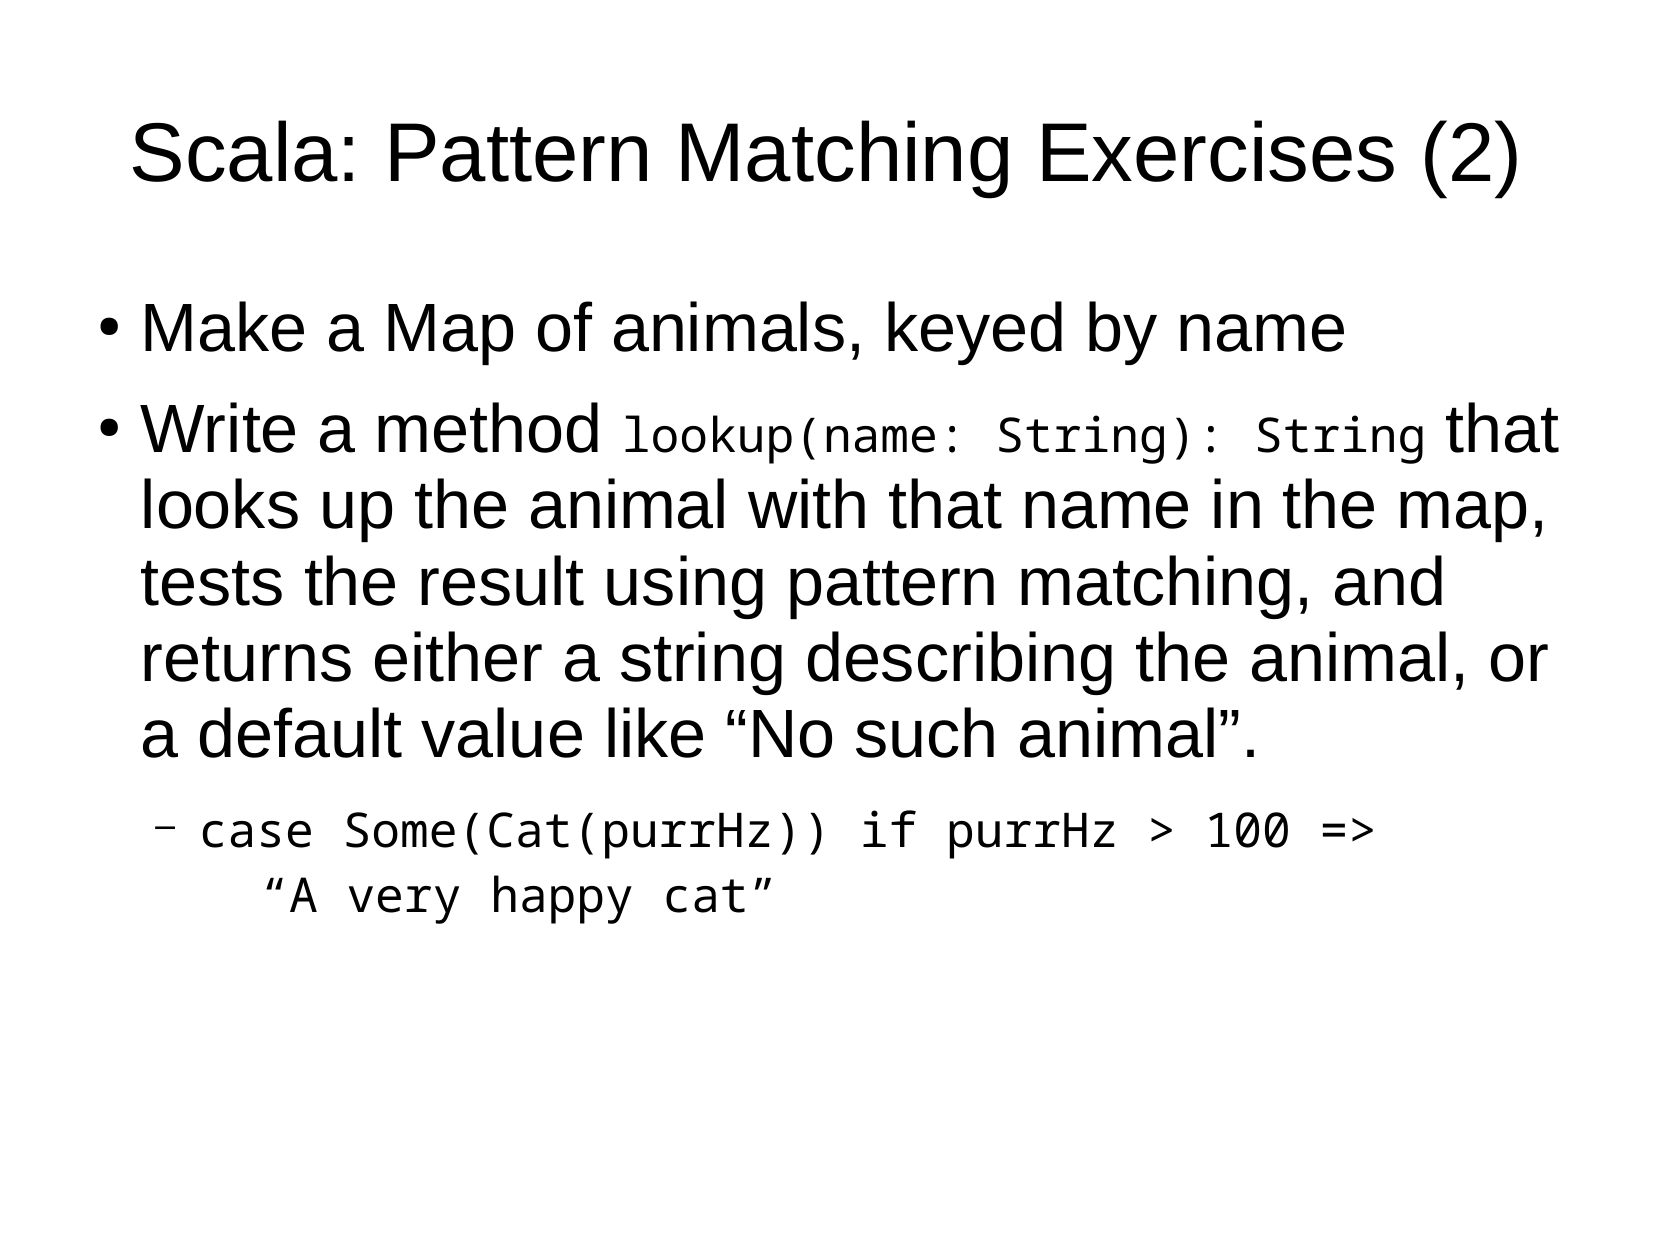

# Scala: Pattern Matching Exercises (2)
Make a Map of animals, keyed by name
Write a method lookup(name: String): String that looks up the animal with that name in the map, tests the result using pattern matching, and returns either a string describing the animal, or a default value like “No such animal”.
case Some(Cat(purrHz)) if purrHz > 100 =>
	“A very happy cat”